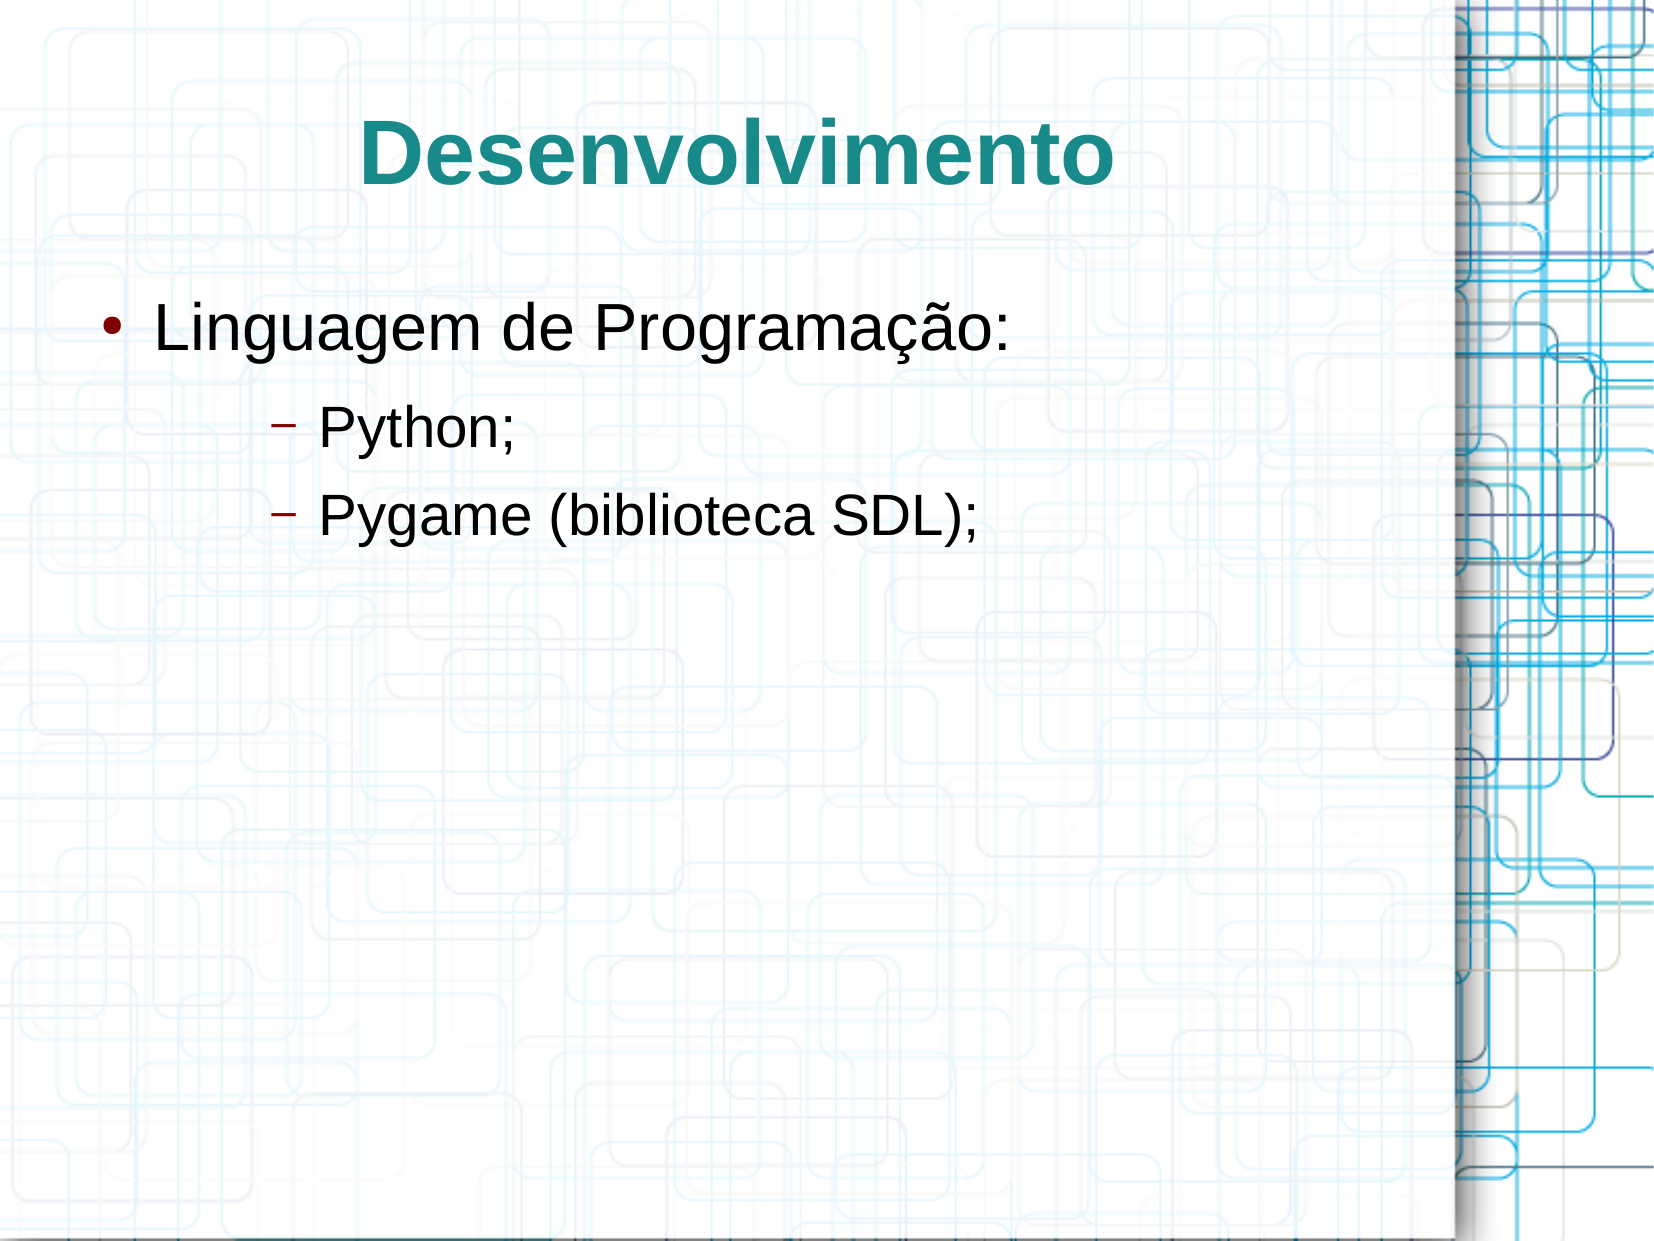

# Desenvolvimento
Linguagem de Programação:
Python;
Pygame (biblioteca SDL);